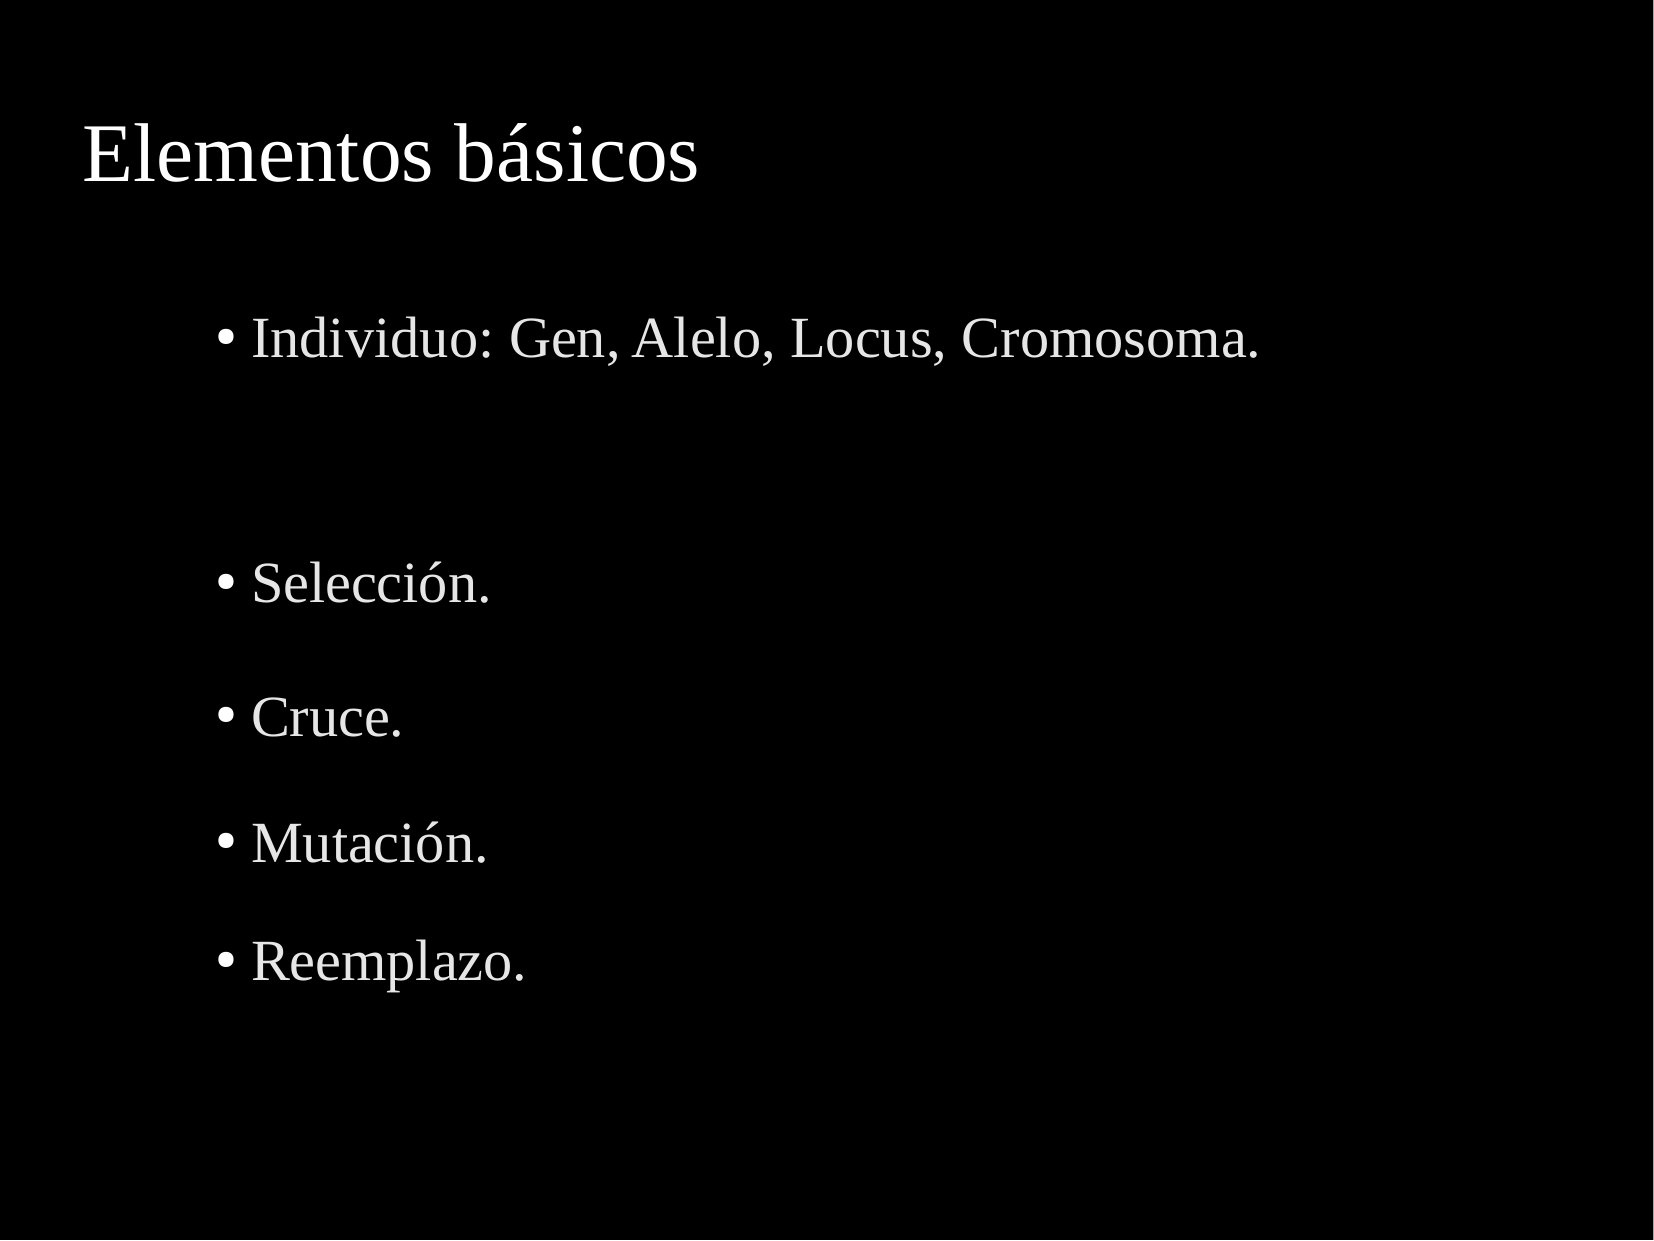

# Elementos básicos
Individuo: Gen, Alelo, Locus, Cromosoma.
Selección.
Cruce.
Mutación.
Reemplazo.